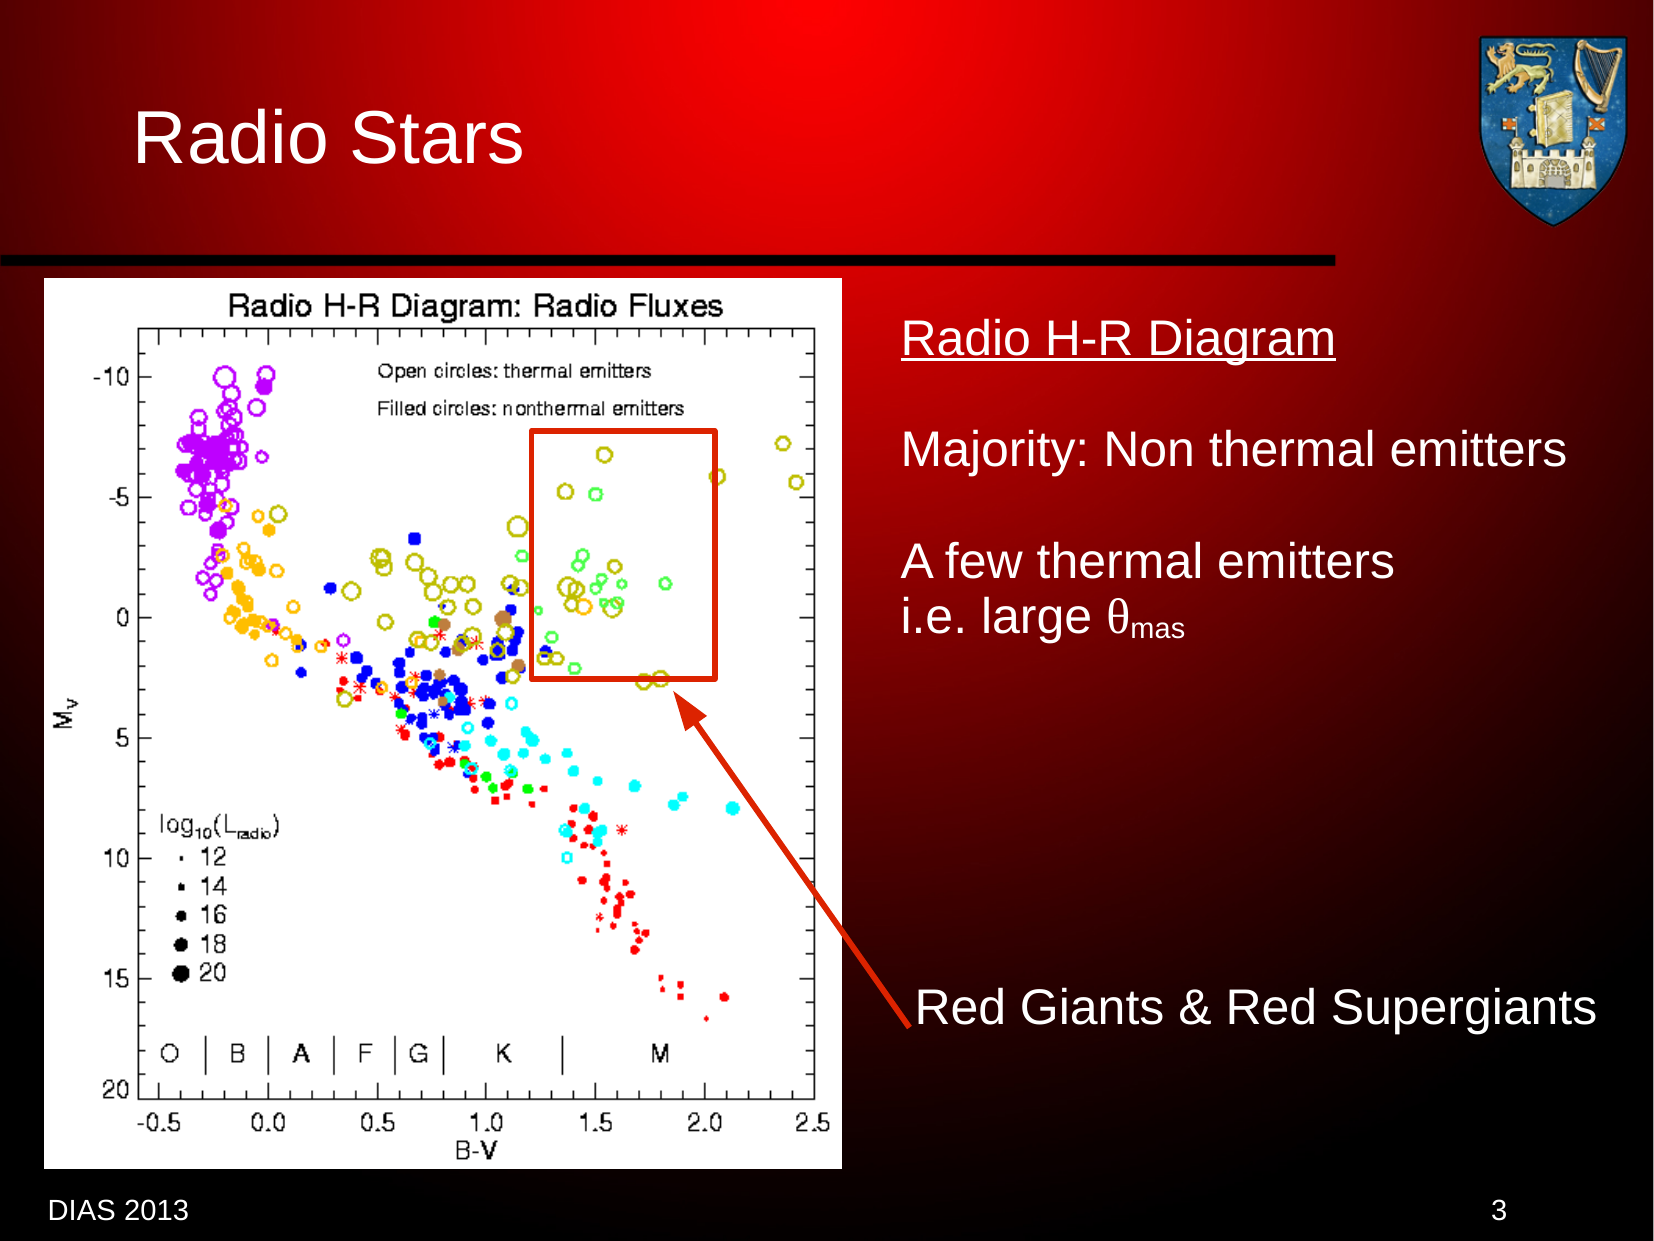

Radio Stars
Radio H-R Diagram
Majority: Non thermal emitters
A few thermal emitters
i.e. large θmas
 Red Giants & Red Supergiants
October 3-5 2012
Radio
 DIAS 2013	 					 		 										3